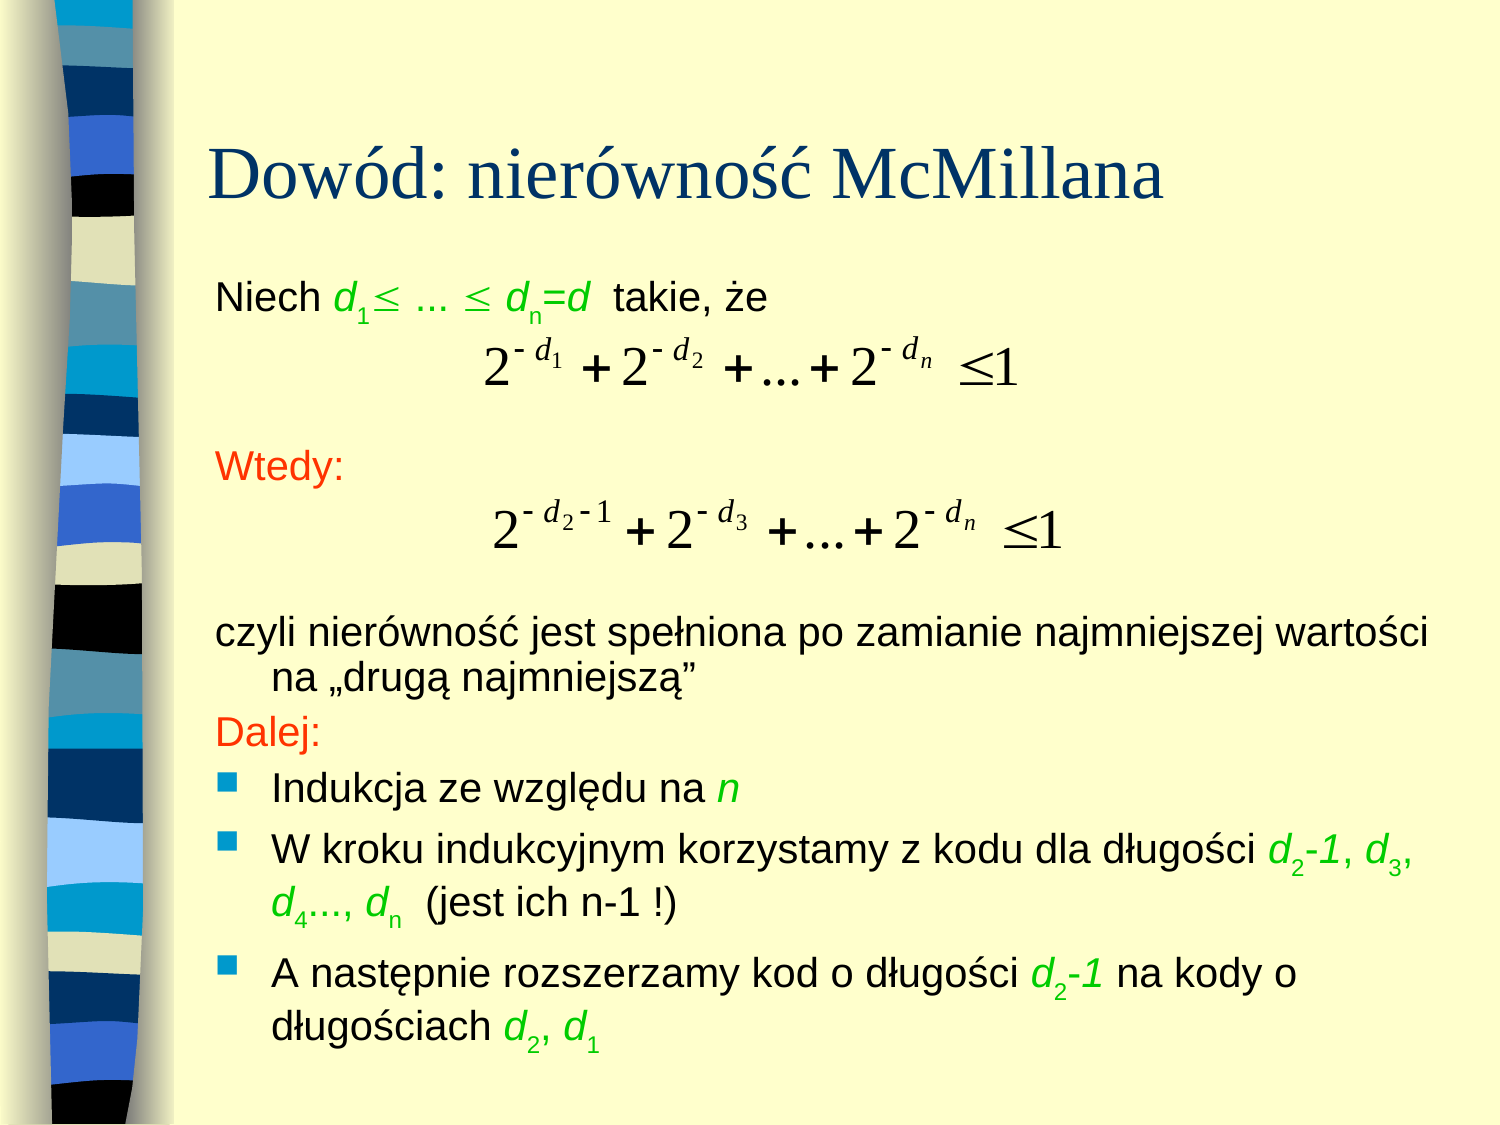

# Dowód: nierówność McMillana
Niech d1 ...  dn=d takie, że
Wtedy:
czyli nierówność jest spełniona po zamianie najmniejszej wartości na „drugą najmniejszą”
Dalej:
Indukcja ze względu na n
W kroku indukcyjnym korzystamy z kodu dla długości d2-1, d3, d4..., dn (jest ich n-1 !)
A następnie rozszerzamy kod o długości d2-1 na kody o długościach d2, d1